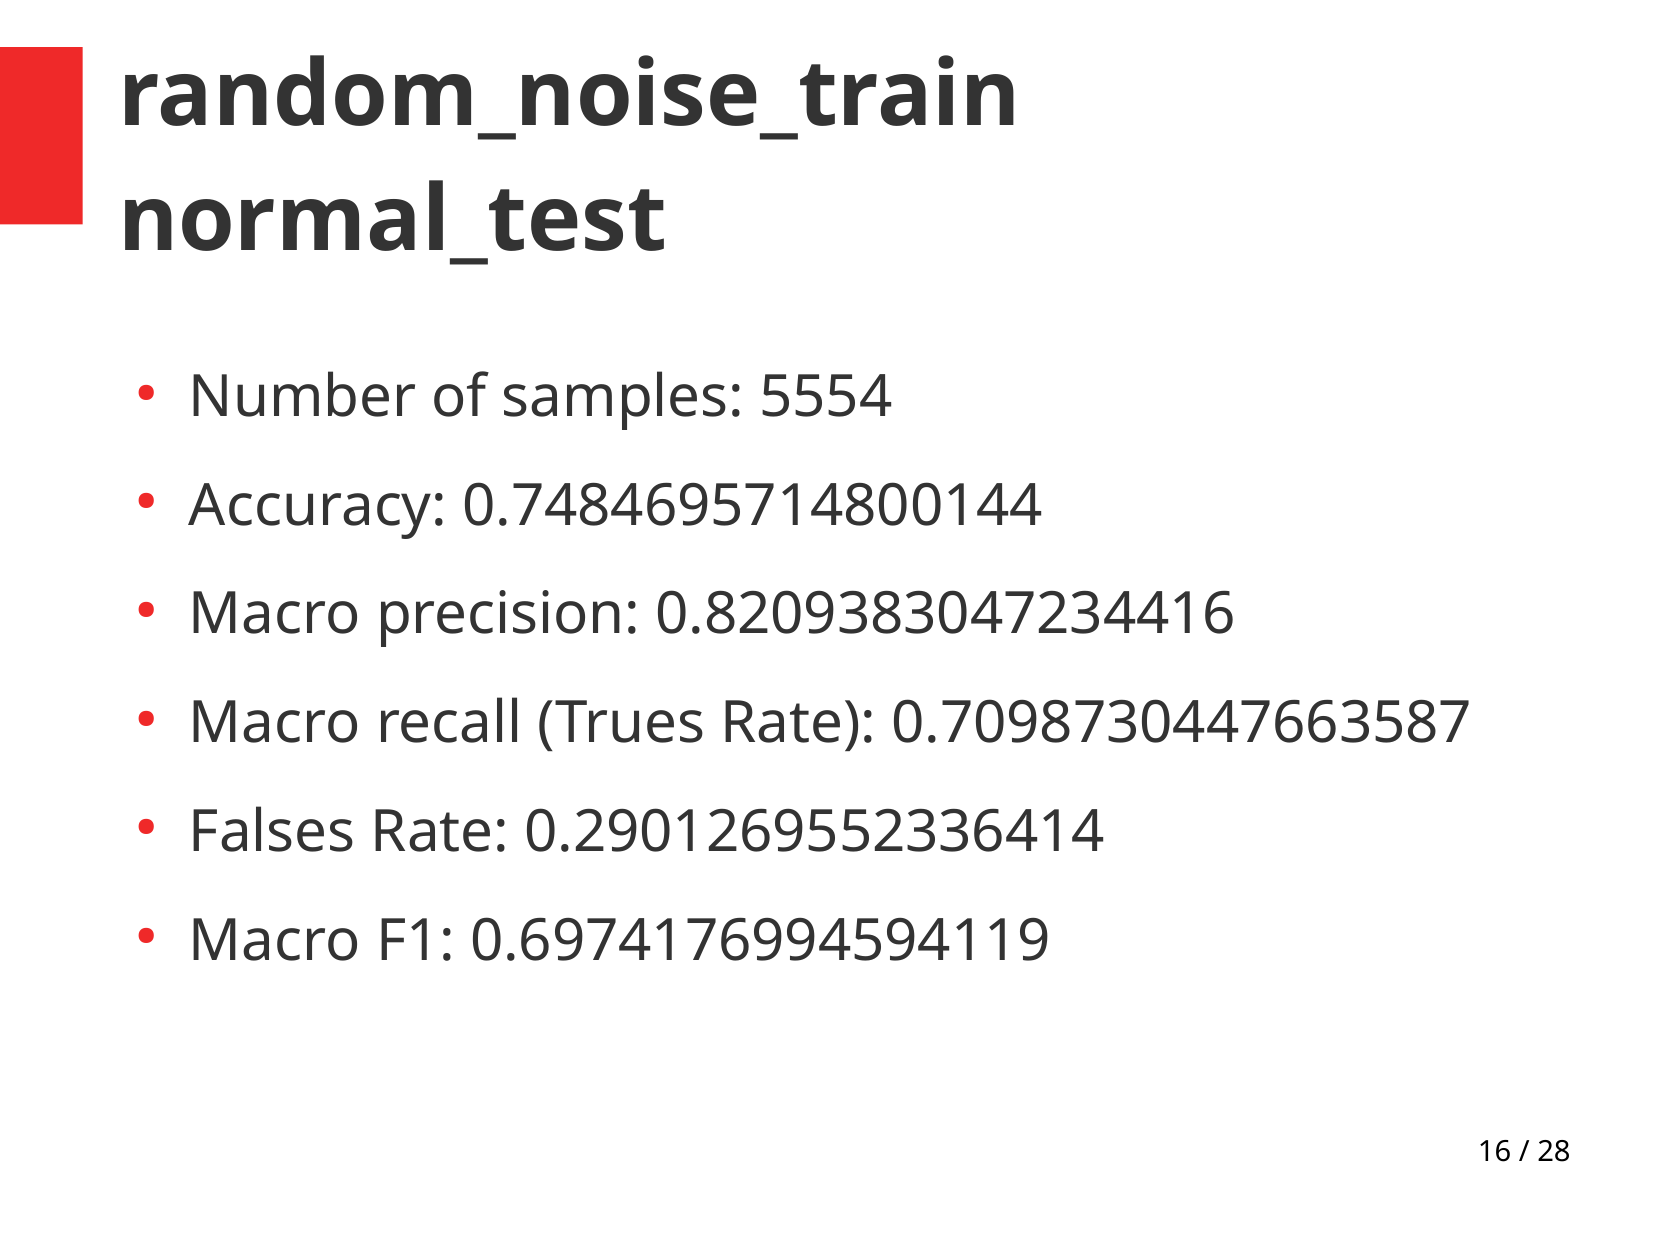

# random_noise_train normal_test
Number of samples: 5554
Accuracy: 0.7484695714800144
Macro precision: 0.8209383047234416
Macro recall (Trues Rate): 0.7098730447663587
Falses Rate: 0.2901269552336414
Macro F1: 0.6974176994594119
16